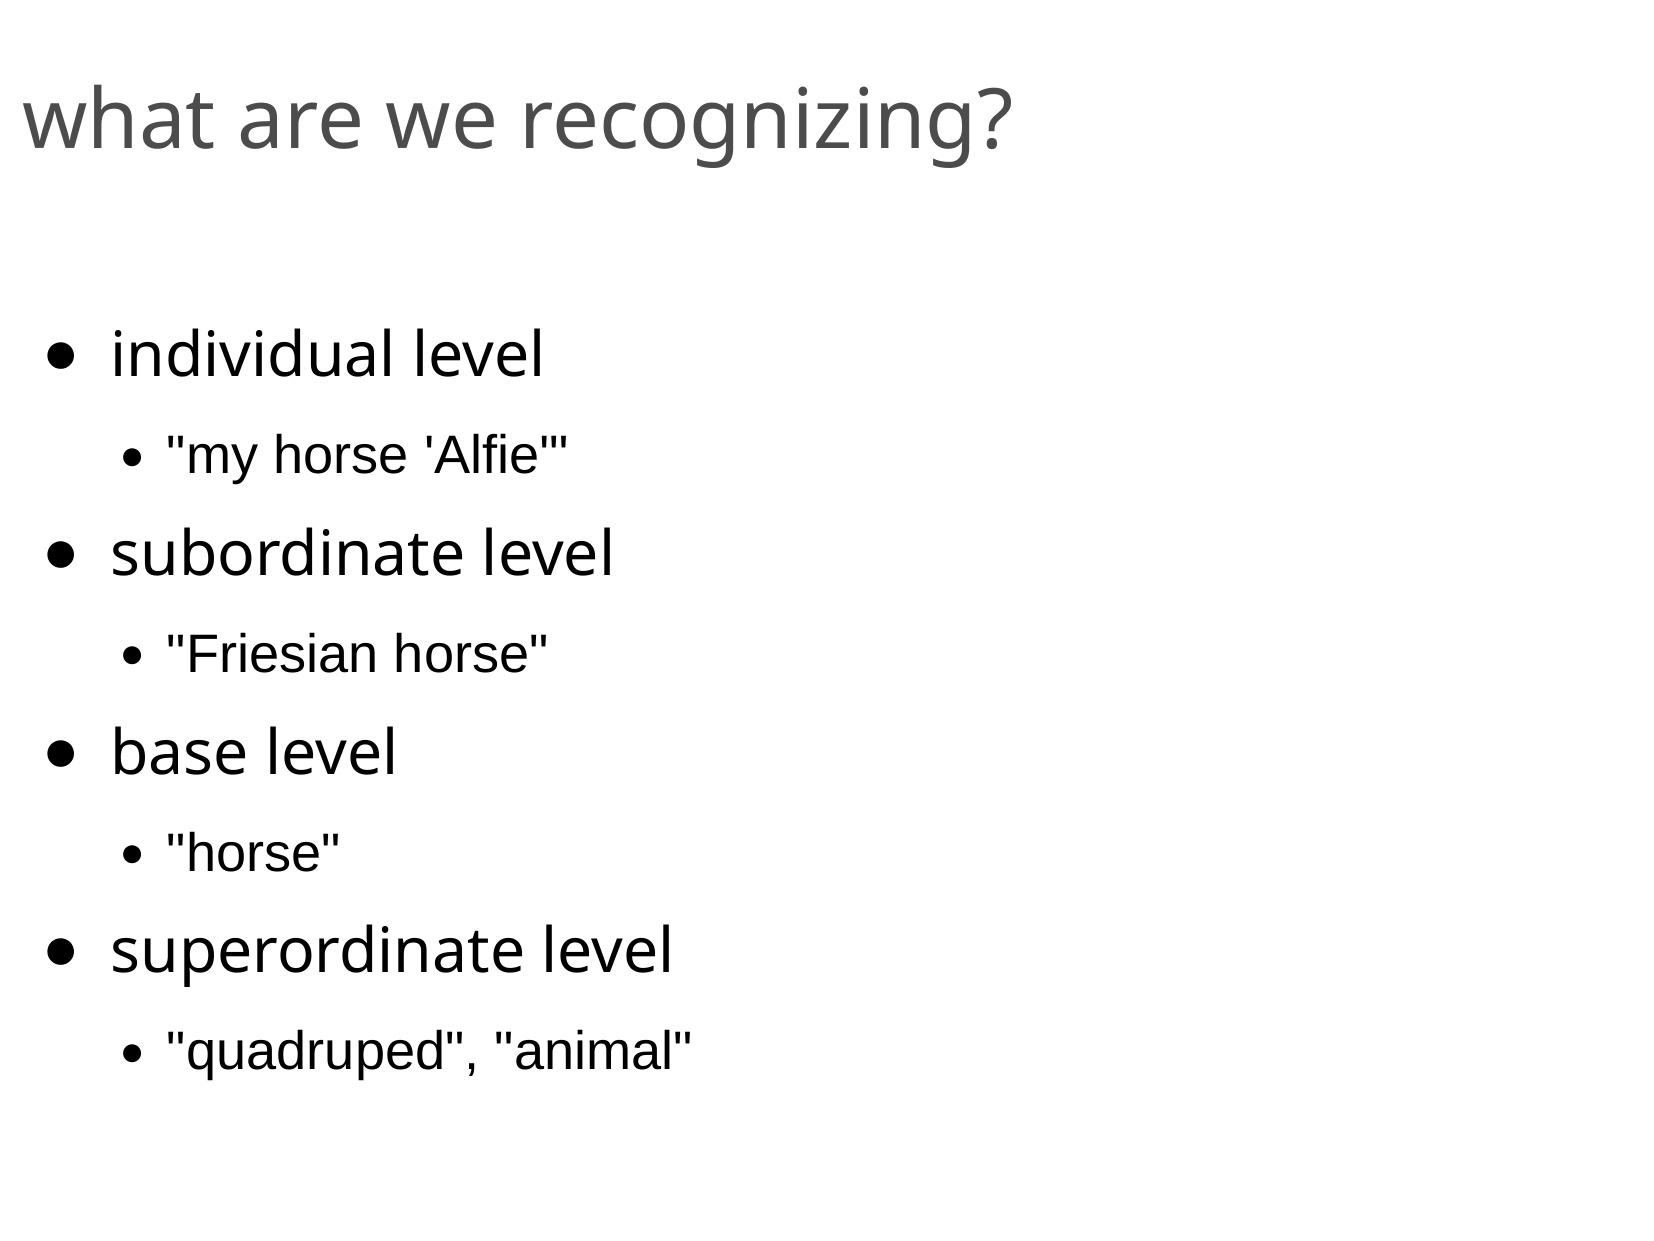

# what are we recognizing?
individual level
"my horse 'Alfie'"
subordinate level
"Friesian horse"
base level
"horse"
superordinate level
"quadruped", "animal"